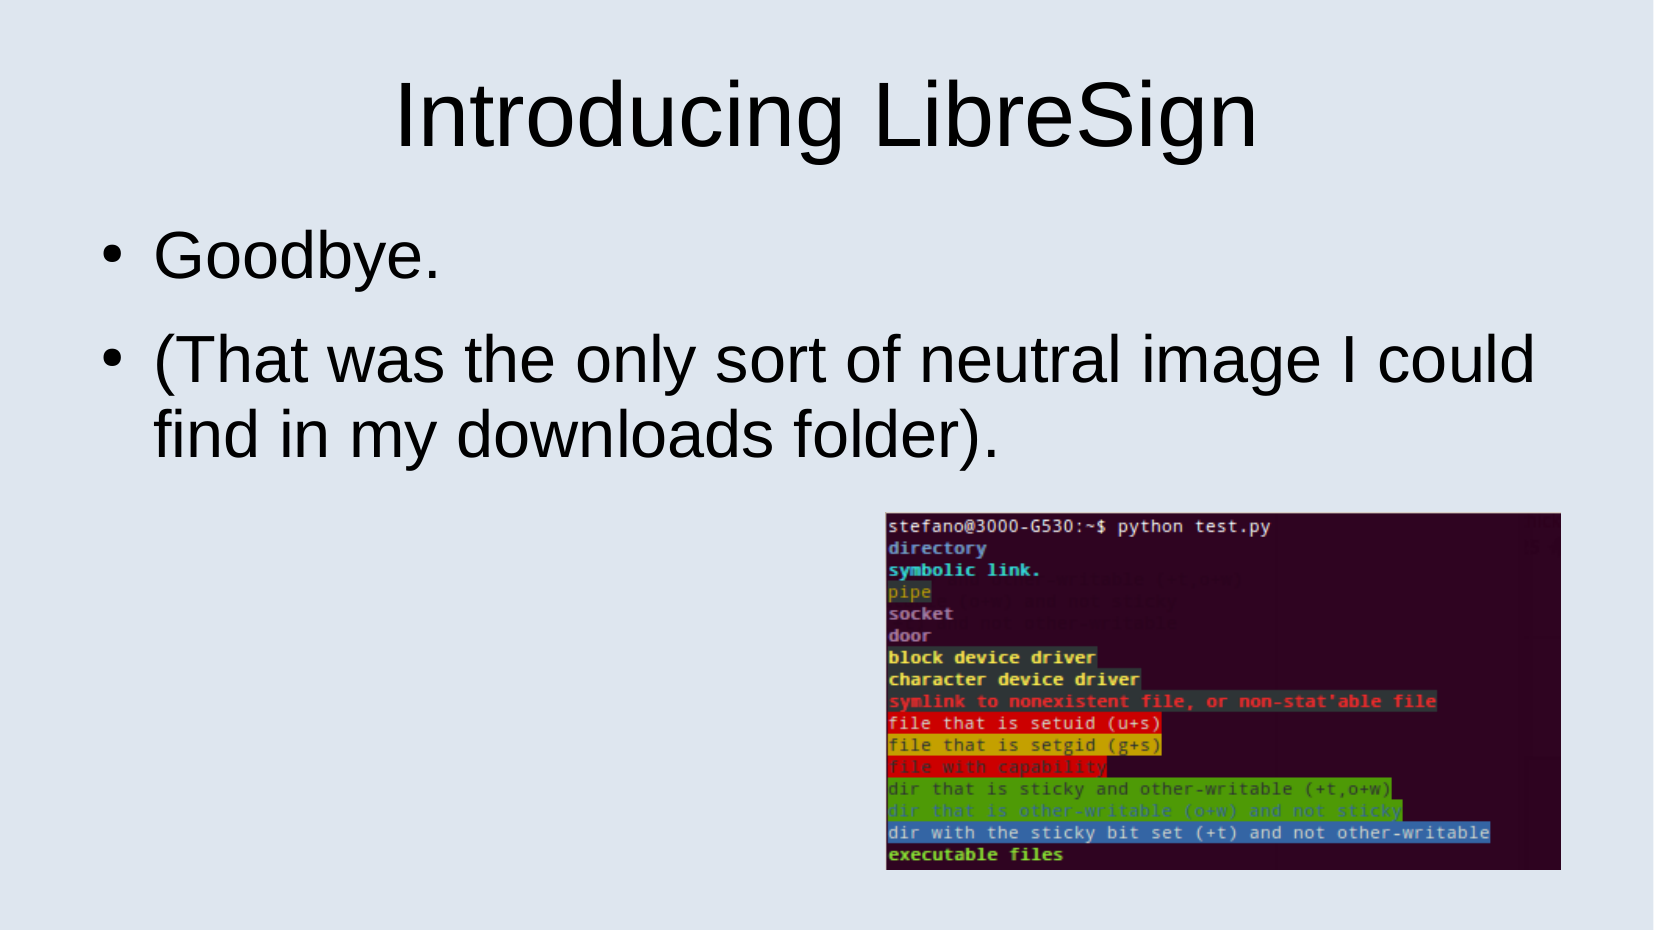

# Introducing LibreSign
Goodbye.
(That was the only sort of neutral image I could find in my downloads folder).